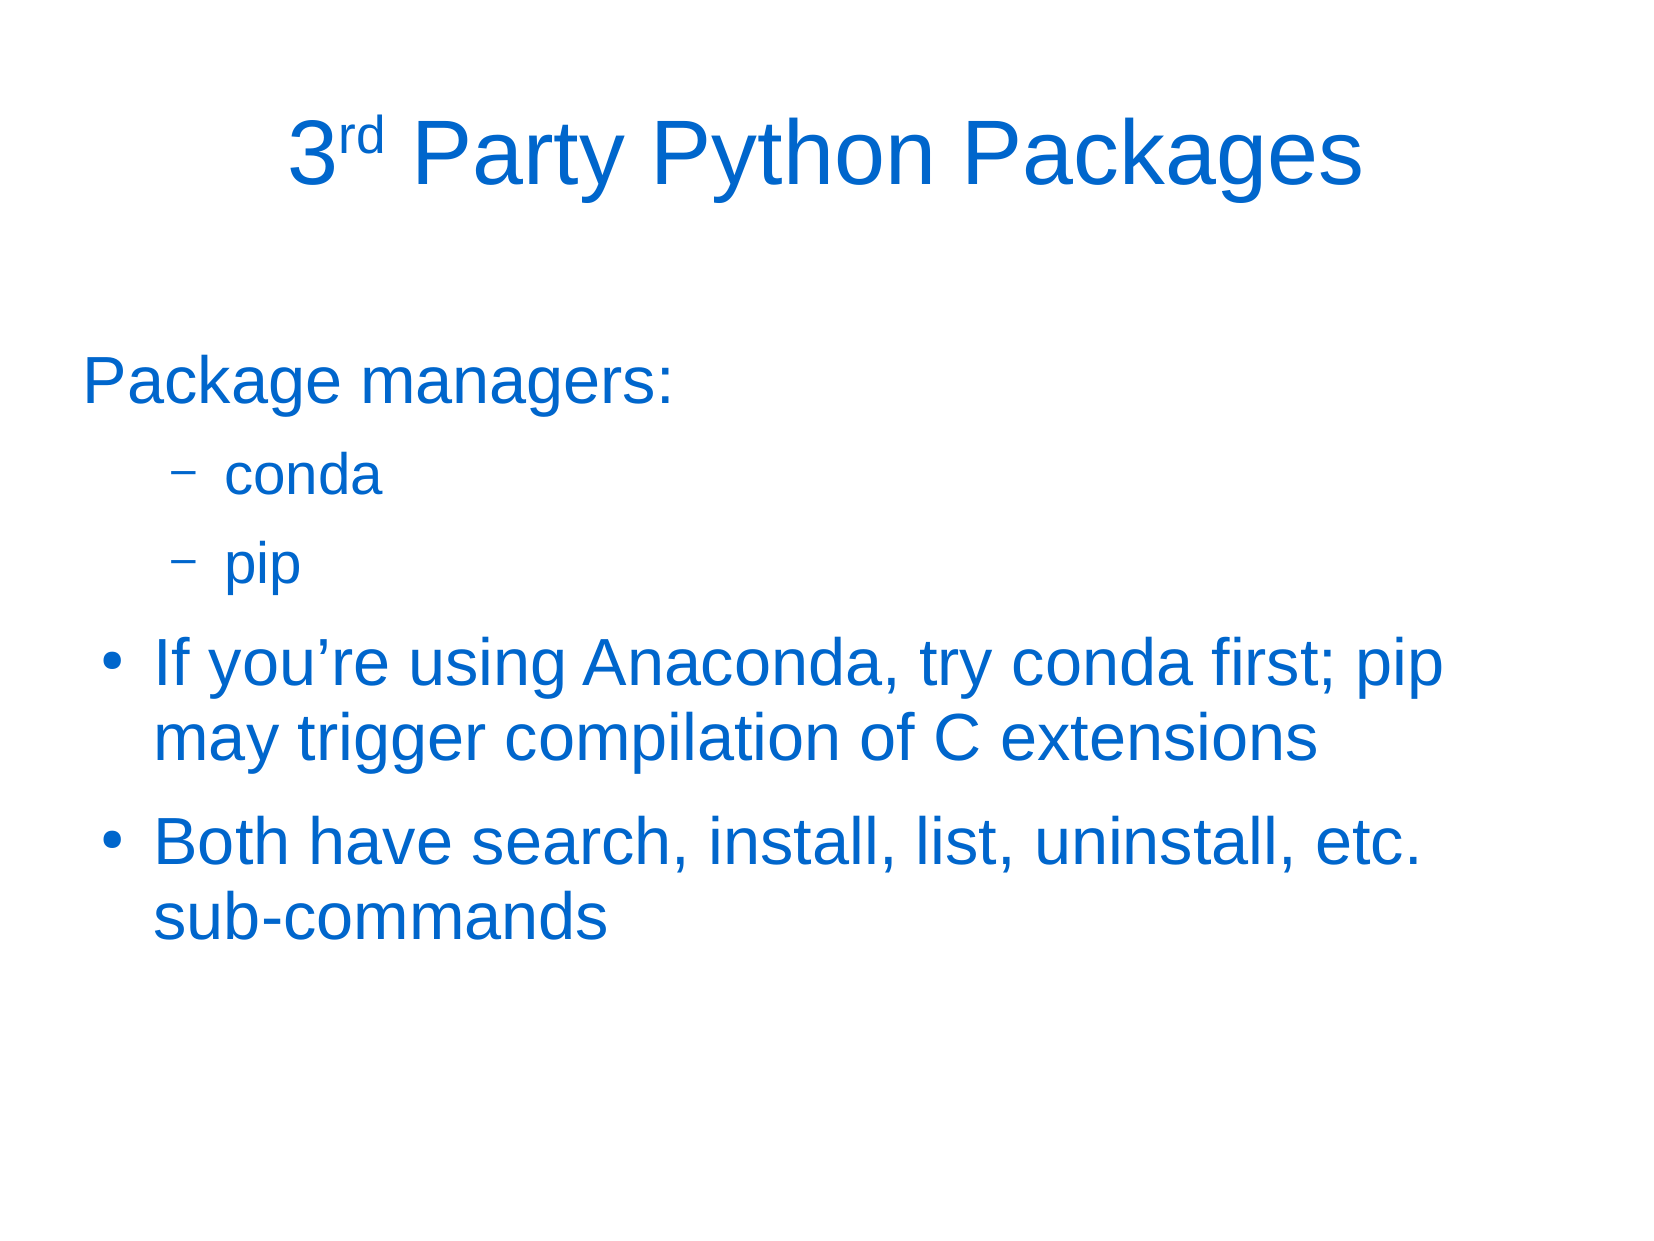

# 3rd Party Python Packages
Package managers:
conda
pip
If you’re using Anaconda, try conda first; pip may trigger compilation of C extensions
Both have search, install, list, uninstall, etc. sub-commands